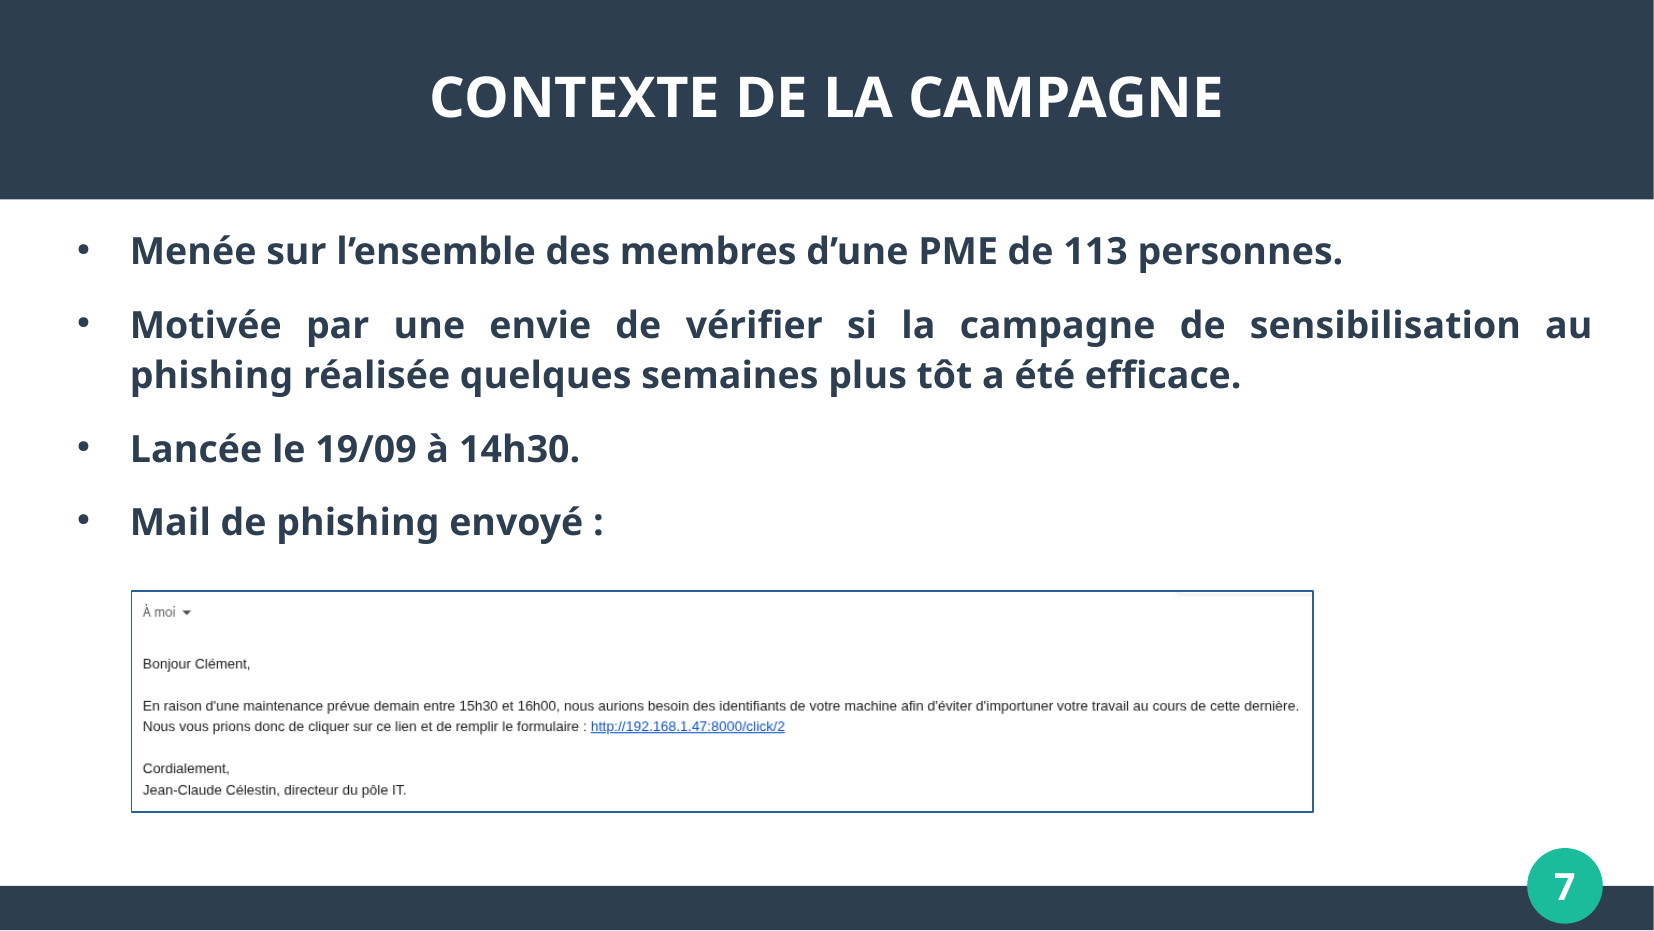

# CONTEXTE DE LA CAMPAGNE
Menée sur l’ensemble des membres d’une PME de 113 personnes.
Motivée par une envie de vérifier si la campagne de sensibilisation au phishing réalisée quelques semaines plus tôt a été efficace.
Lancée le 19/09 à 14h30.
Mail de phishing envoyé :